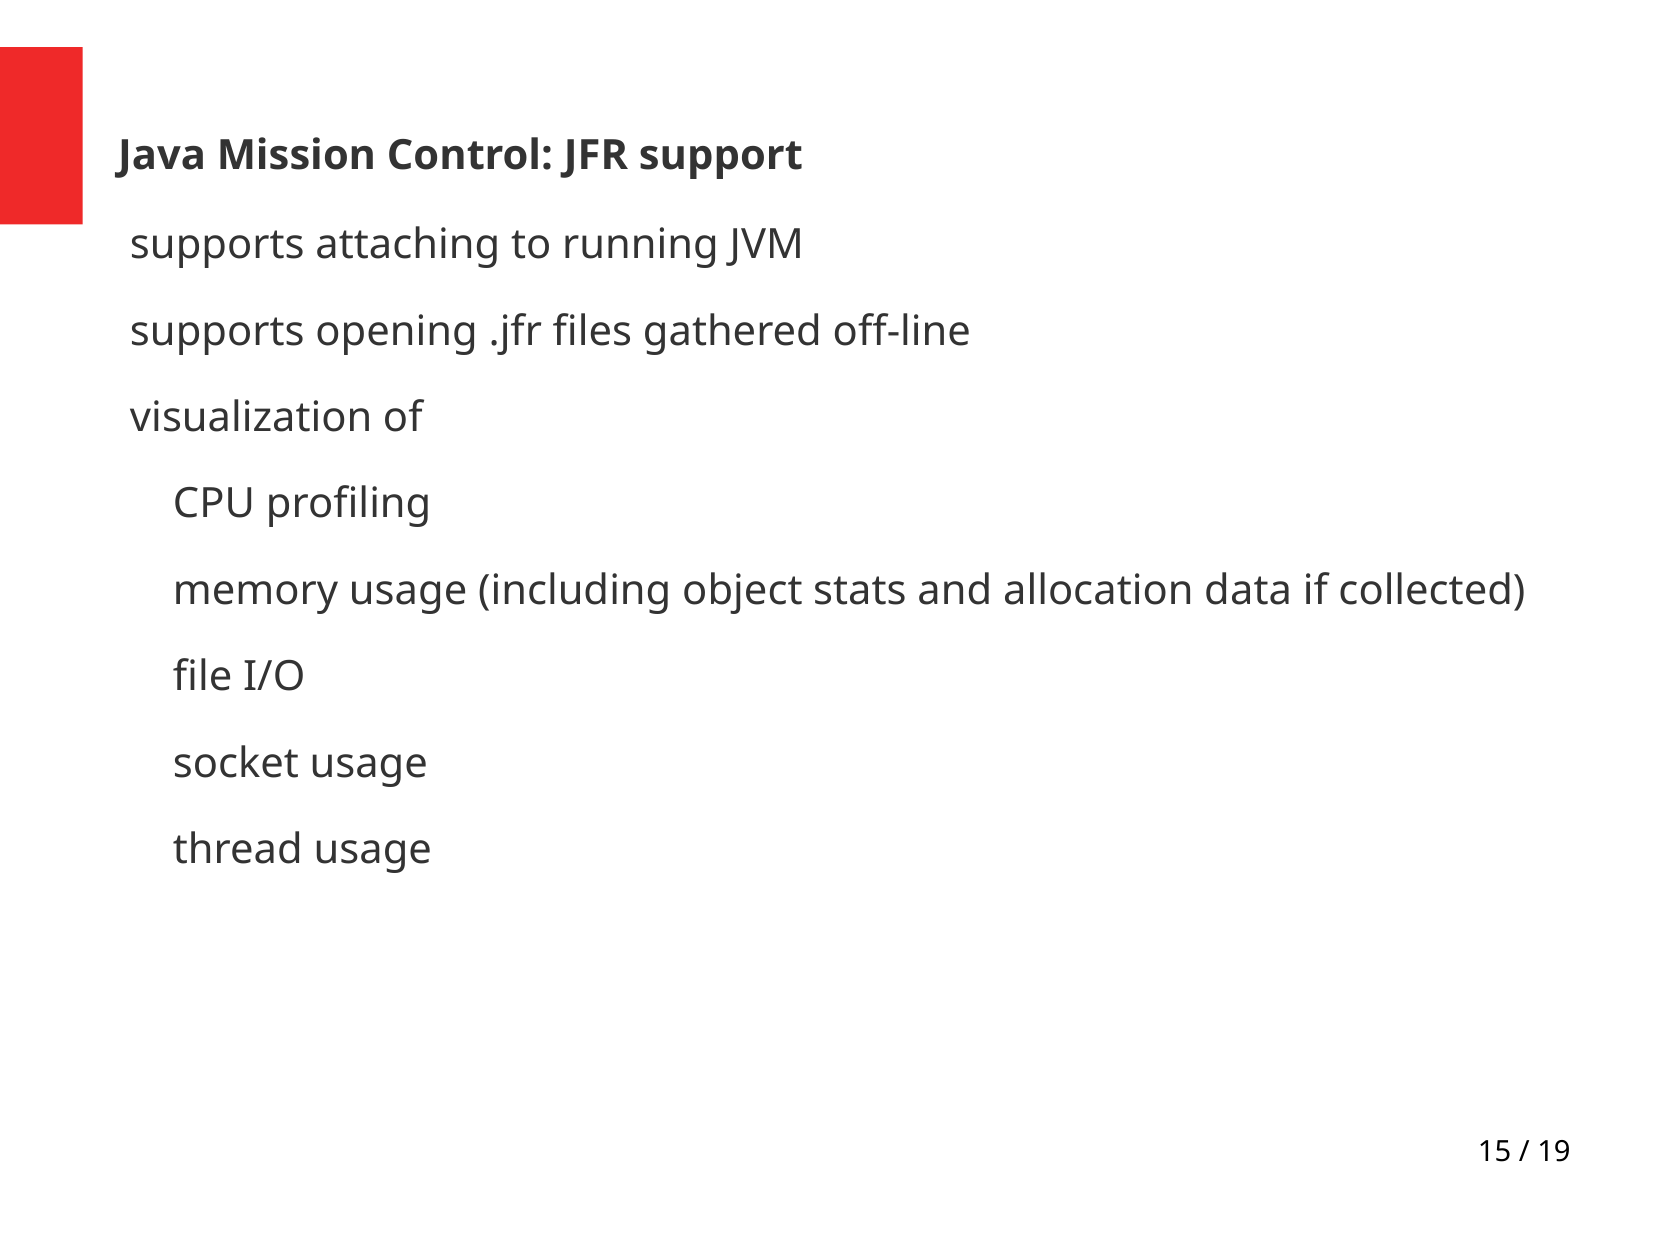

# Java Mission Control: JFR support
supports attaching to running JVM
supports opening .jfr files gathered off-line
visualization of
 CPU profiling
 memory usage (including object stats and allocation data if collected)
 file I/O
 socket usage
 thread usage
15